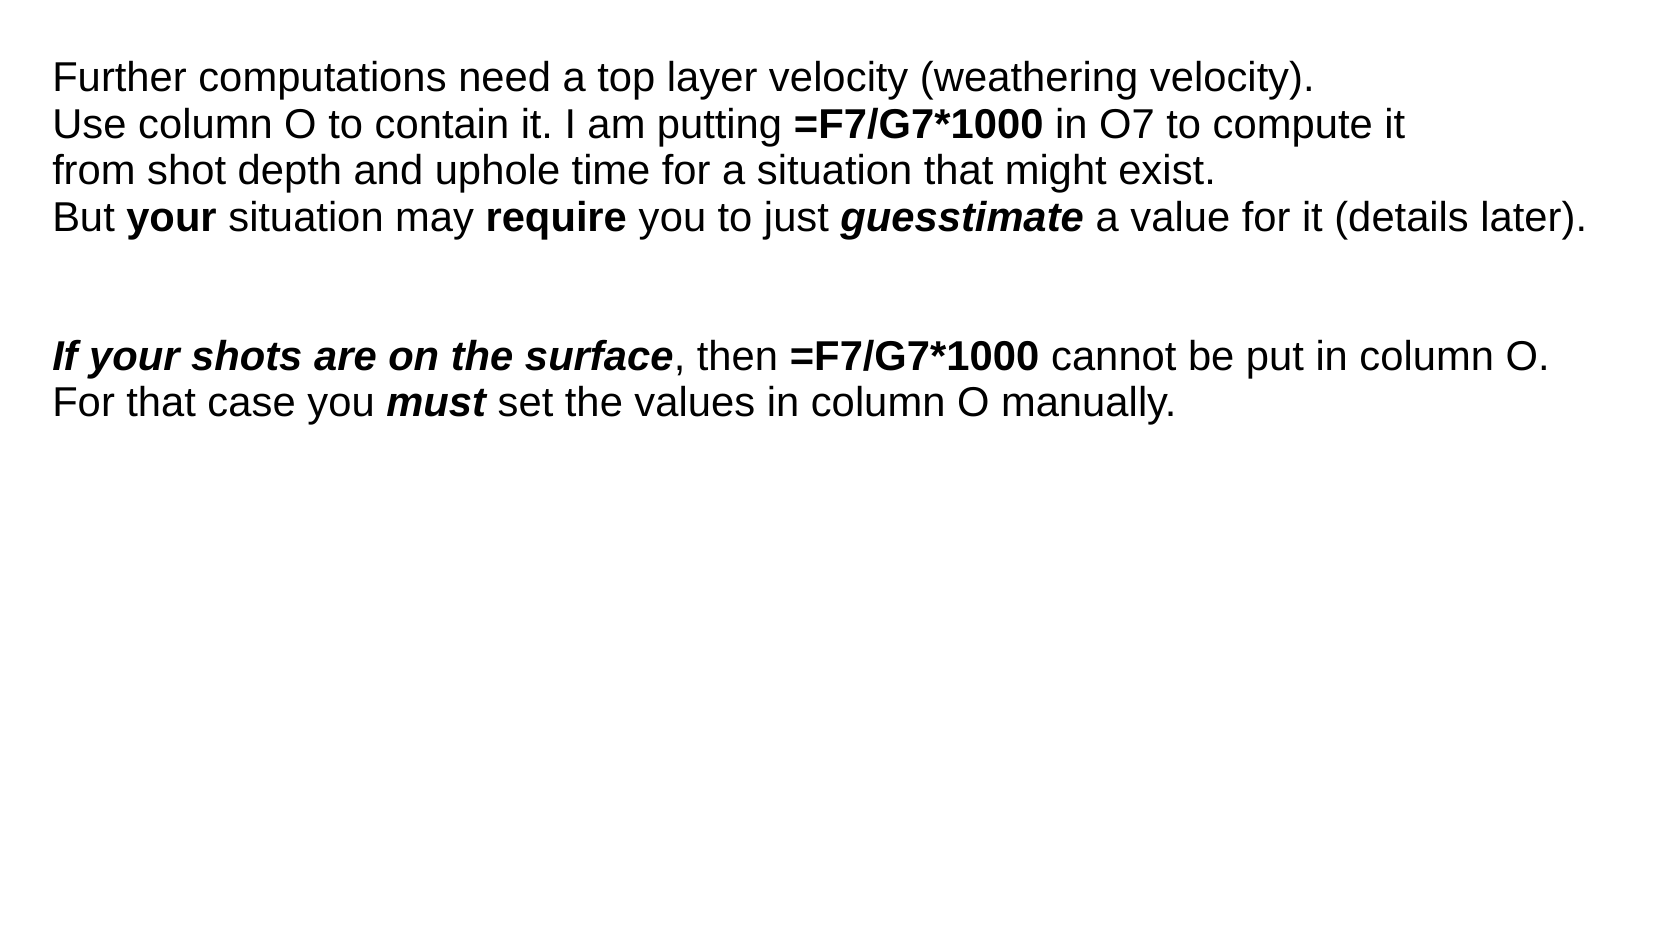

Further computations need a top layer velocity (weathering velocity).
Use column O to contain it. I am putting =F7/G7*1000 in O7 to compute it from shot depth and uphole time for a situation that might exist. But your situation may require you to just guesstimate a value for it (details later).
If your shots are on the surface, then =F7/G7*1000 cannot be put in column O.
For that case you must set the values in column O manually.